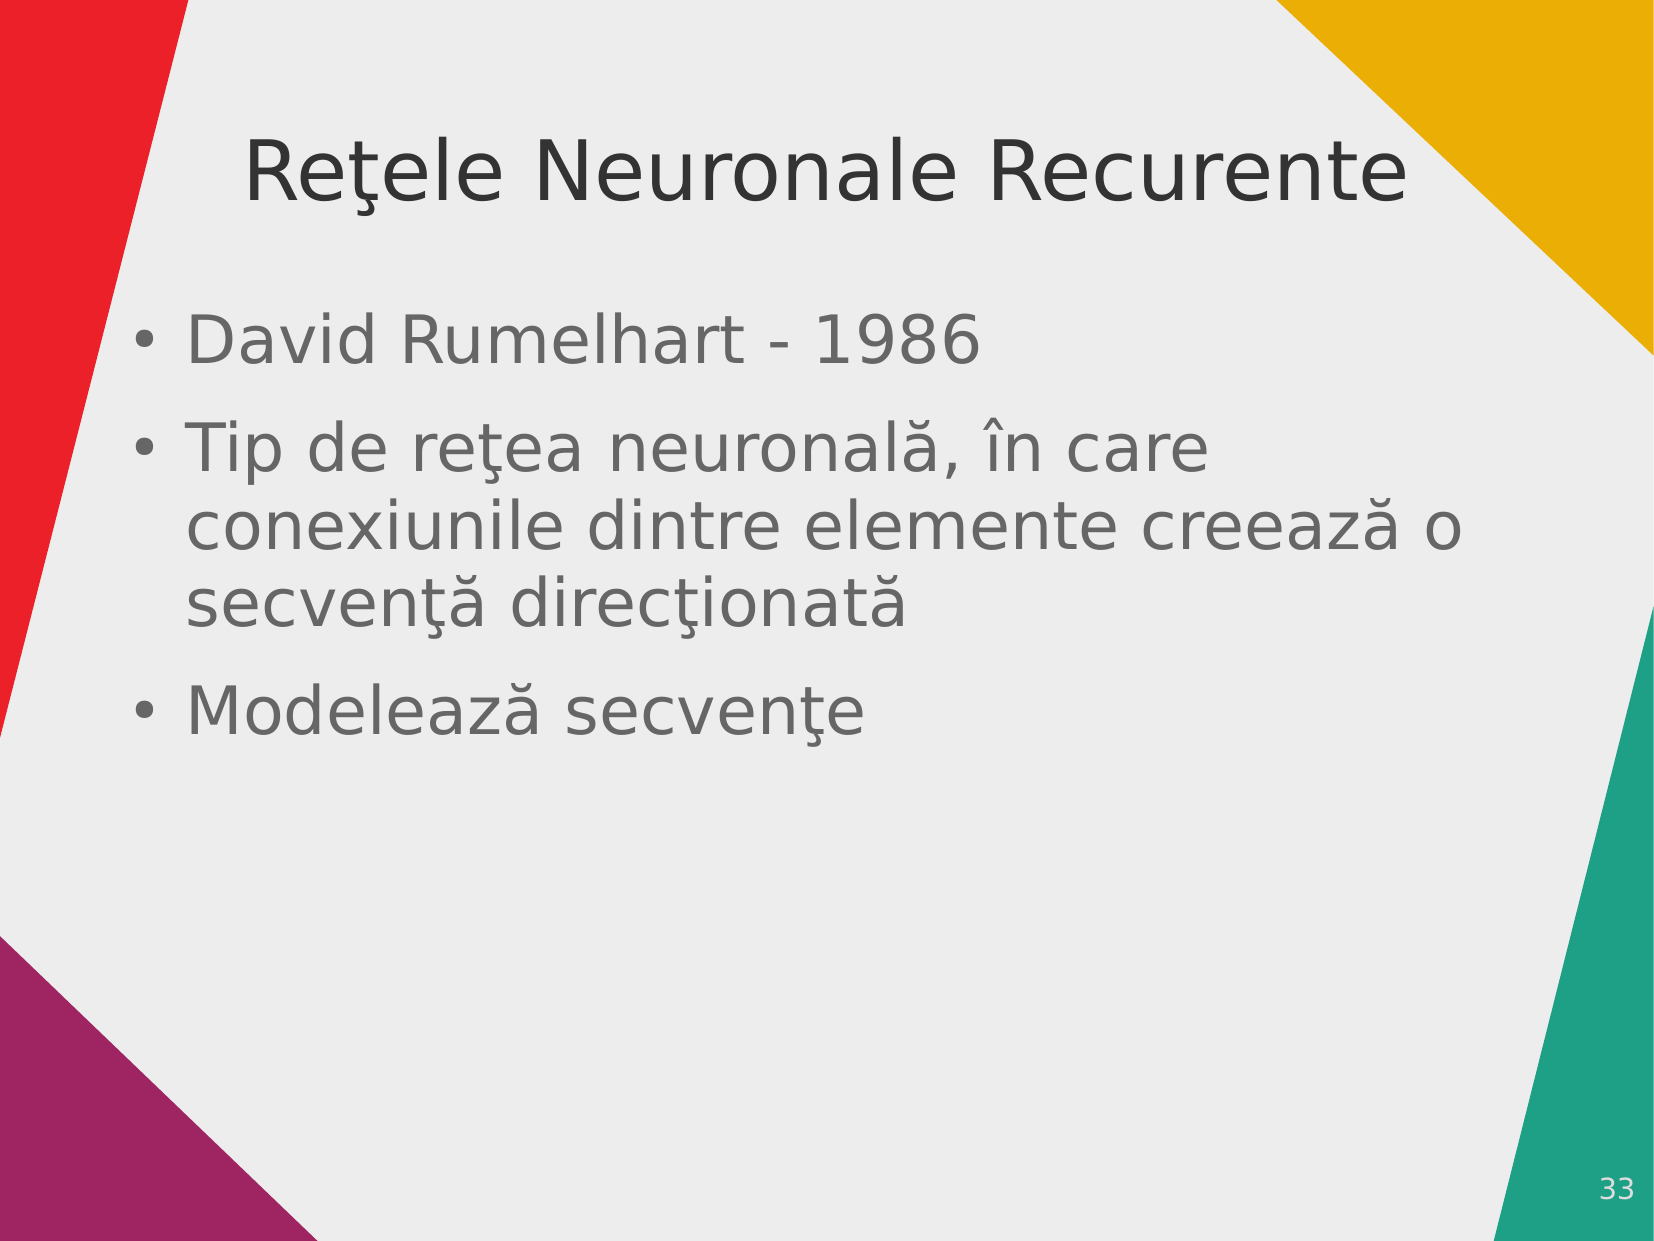

# Reţele Neuronale Recurente
David Rumelhart - 1986
Tip de reţea neuronală, în care conexiunile dintre elemente creează o secvenţă direcţionată
Modelează secvenţe
33